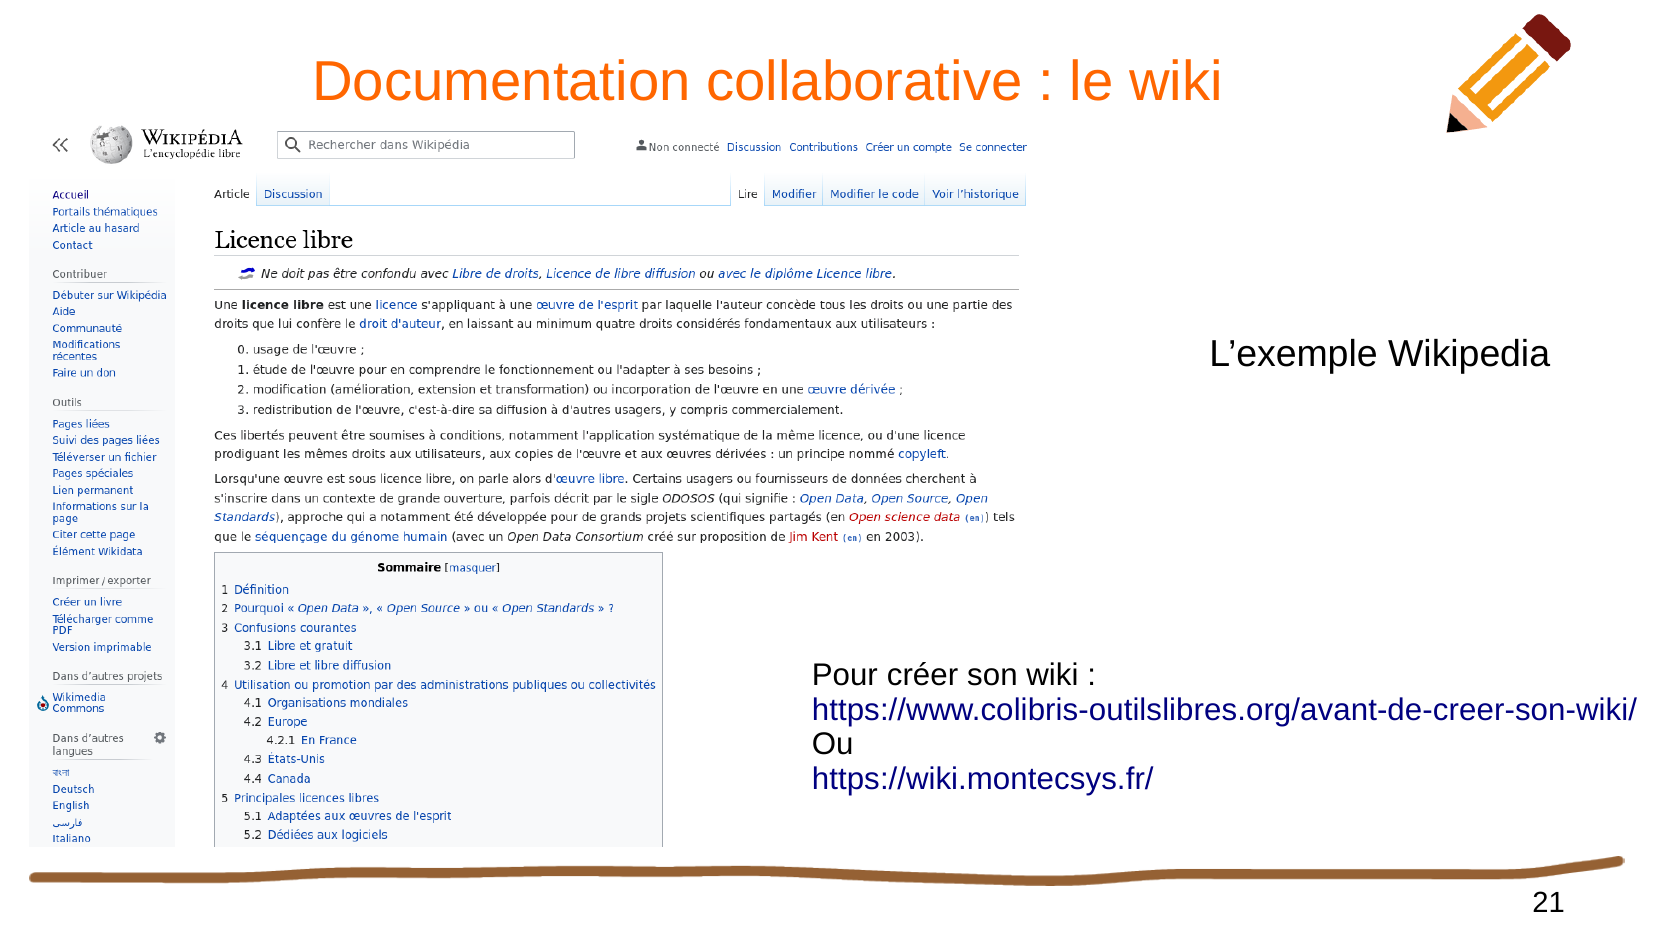

# Documentation collaborative : le wiki
L’exemple Wikipedia
Pour créer son wiki :
https://www.colibris-outilslibres.org/avant-de-creer-son-wiki/
Ou
https://wiki.montecsys.fr/
21